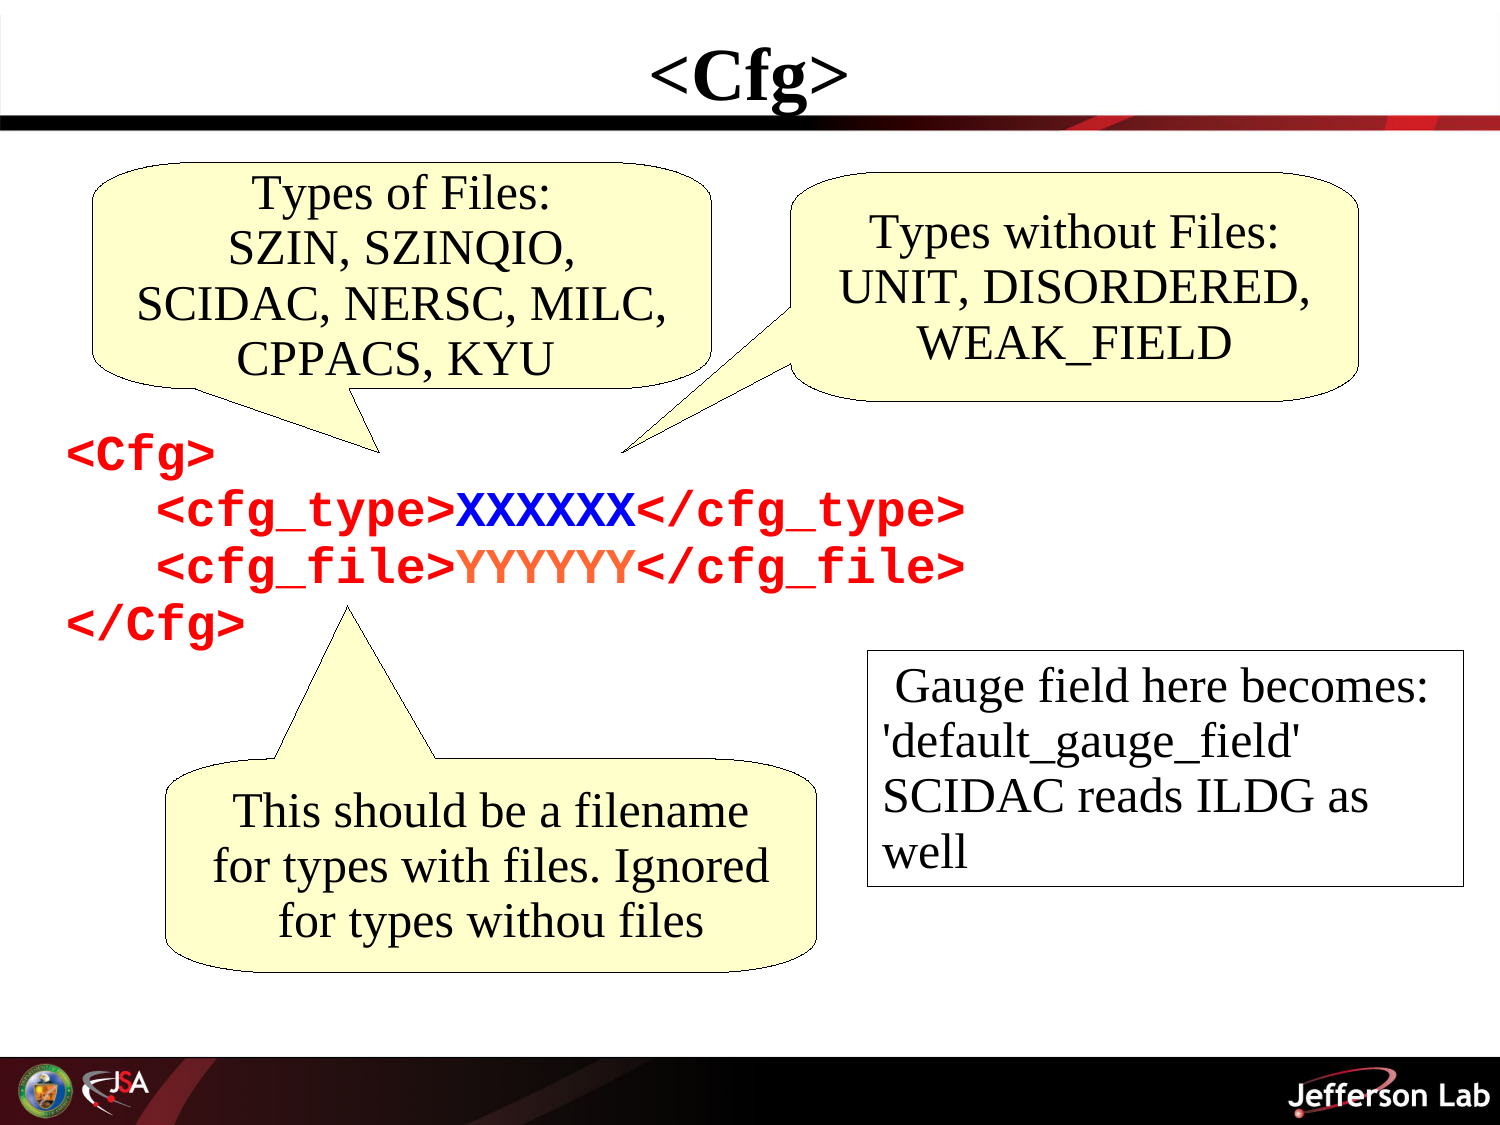

# <Cfg>
Types of Files:
SZIN, SZINQIO, SCIDAC, NERSC, MILC, CPPACS, KYU
Types without Files:
UNIT, DISORDERED,
WEAK_FIELD
<Cfg>
 <cfg_type>XXXXXX</cfg_type>
 <cfg_file>YYYYYY</cfg_file>
</Cfg>
 Gauge field here becomes: 'default_gauge_field'
SCIDAC reads ILDG as well
This should be a filename for types with files. Ignored for types withou files